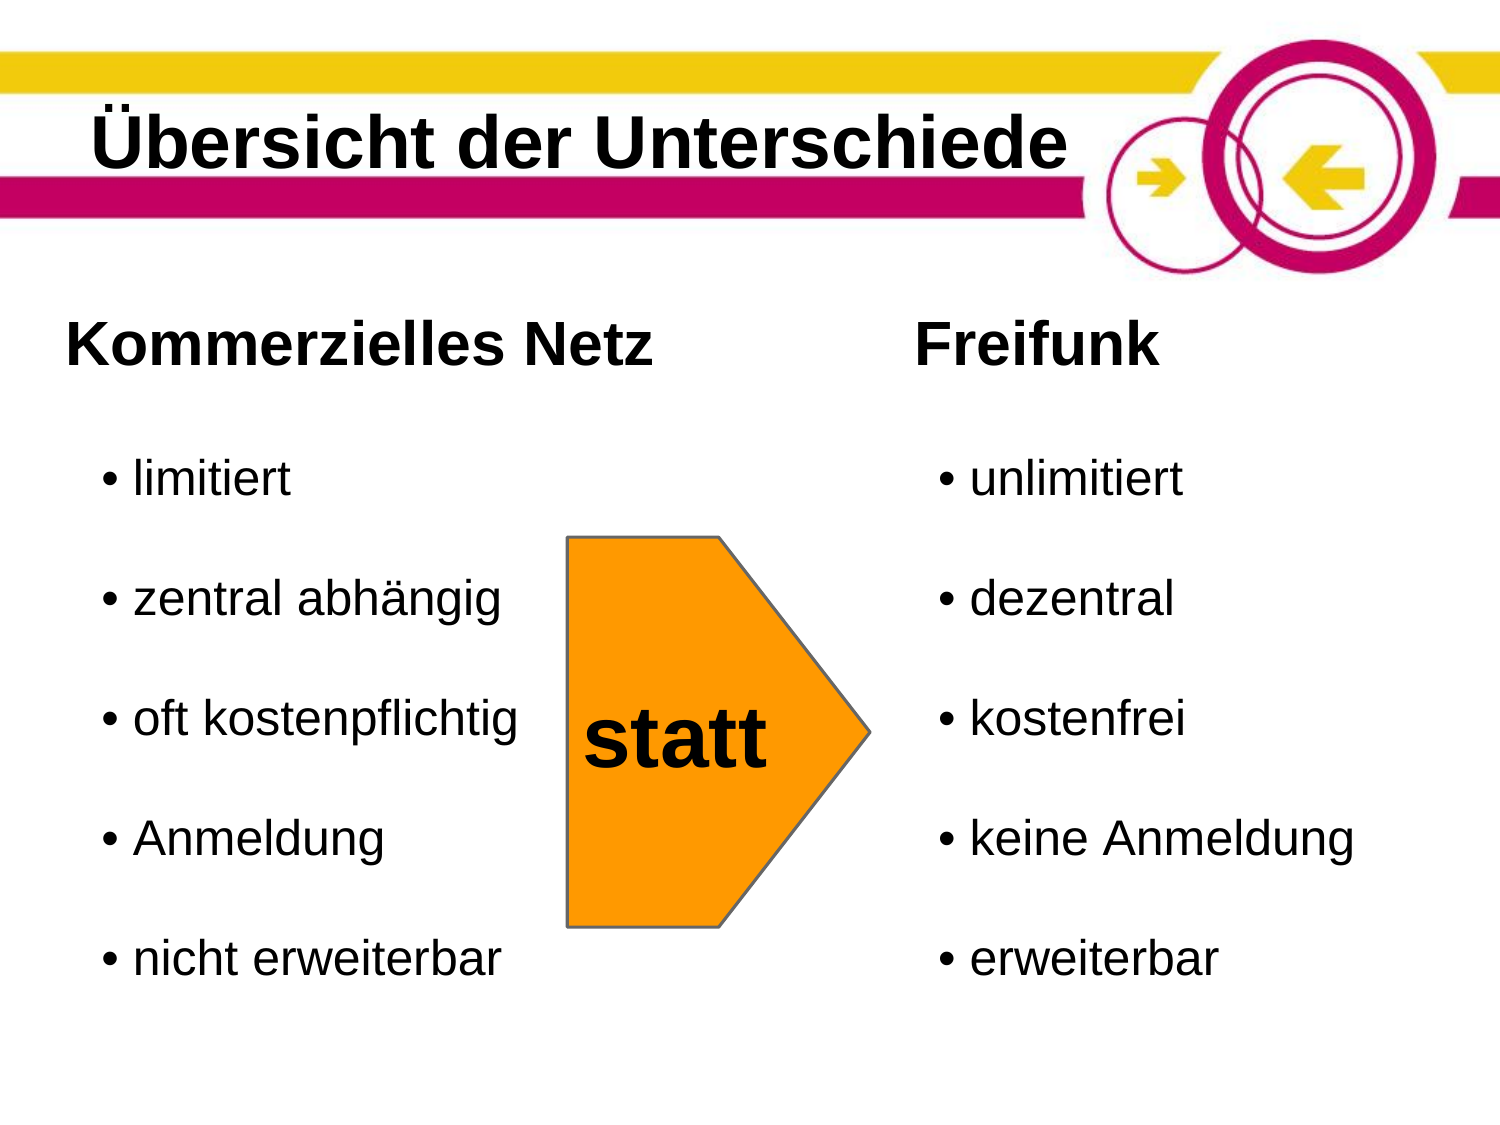

Übersicht der Unterschiede
Kommerzielles Netz Freifunk
• limitiert
• zentral abhängig
• oft kostenpflichtig
• Anmeldung
• nicht erweiterbar
• unlimitiert
• dezentral
• kostenfrei
• keine Anmeldung
• erweiterbar
statt